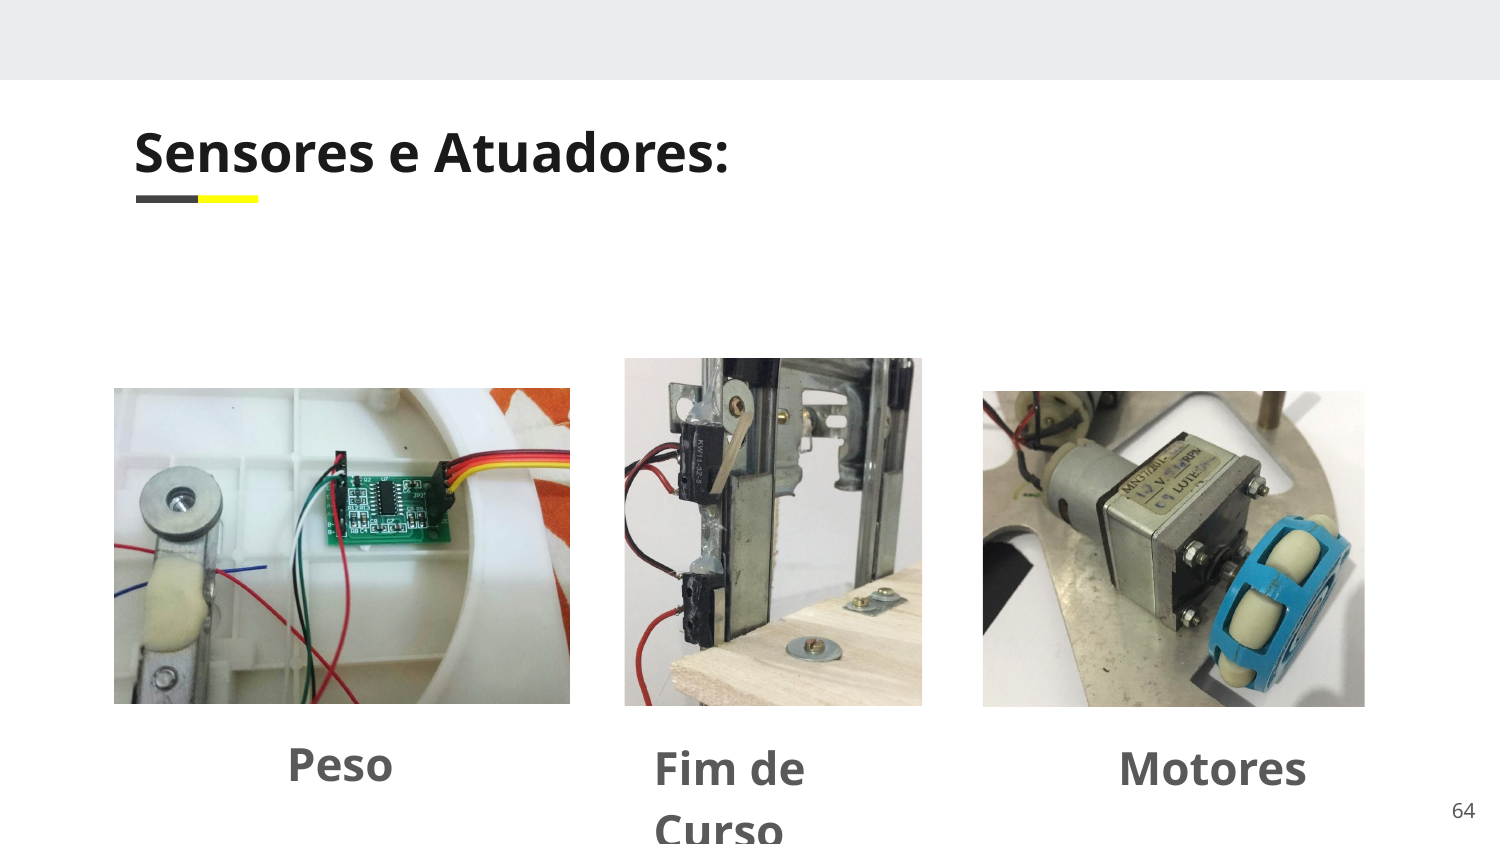

# Sensores e Atuadores:
Peso
Fim de Curso
Motores